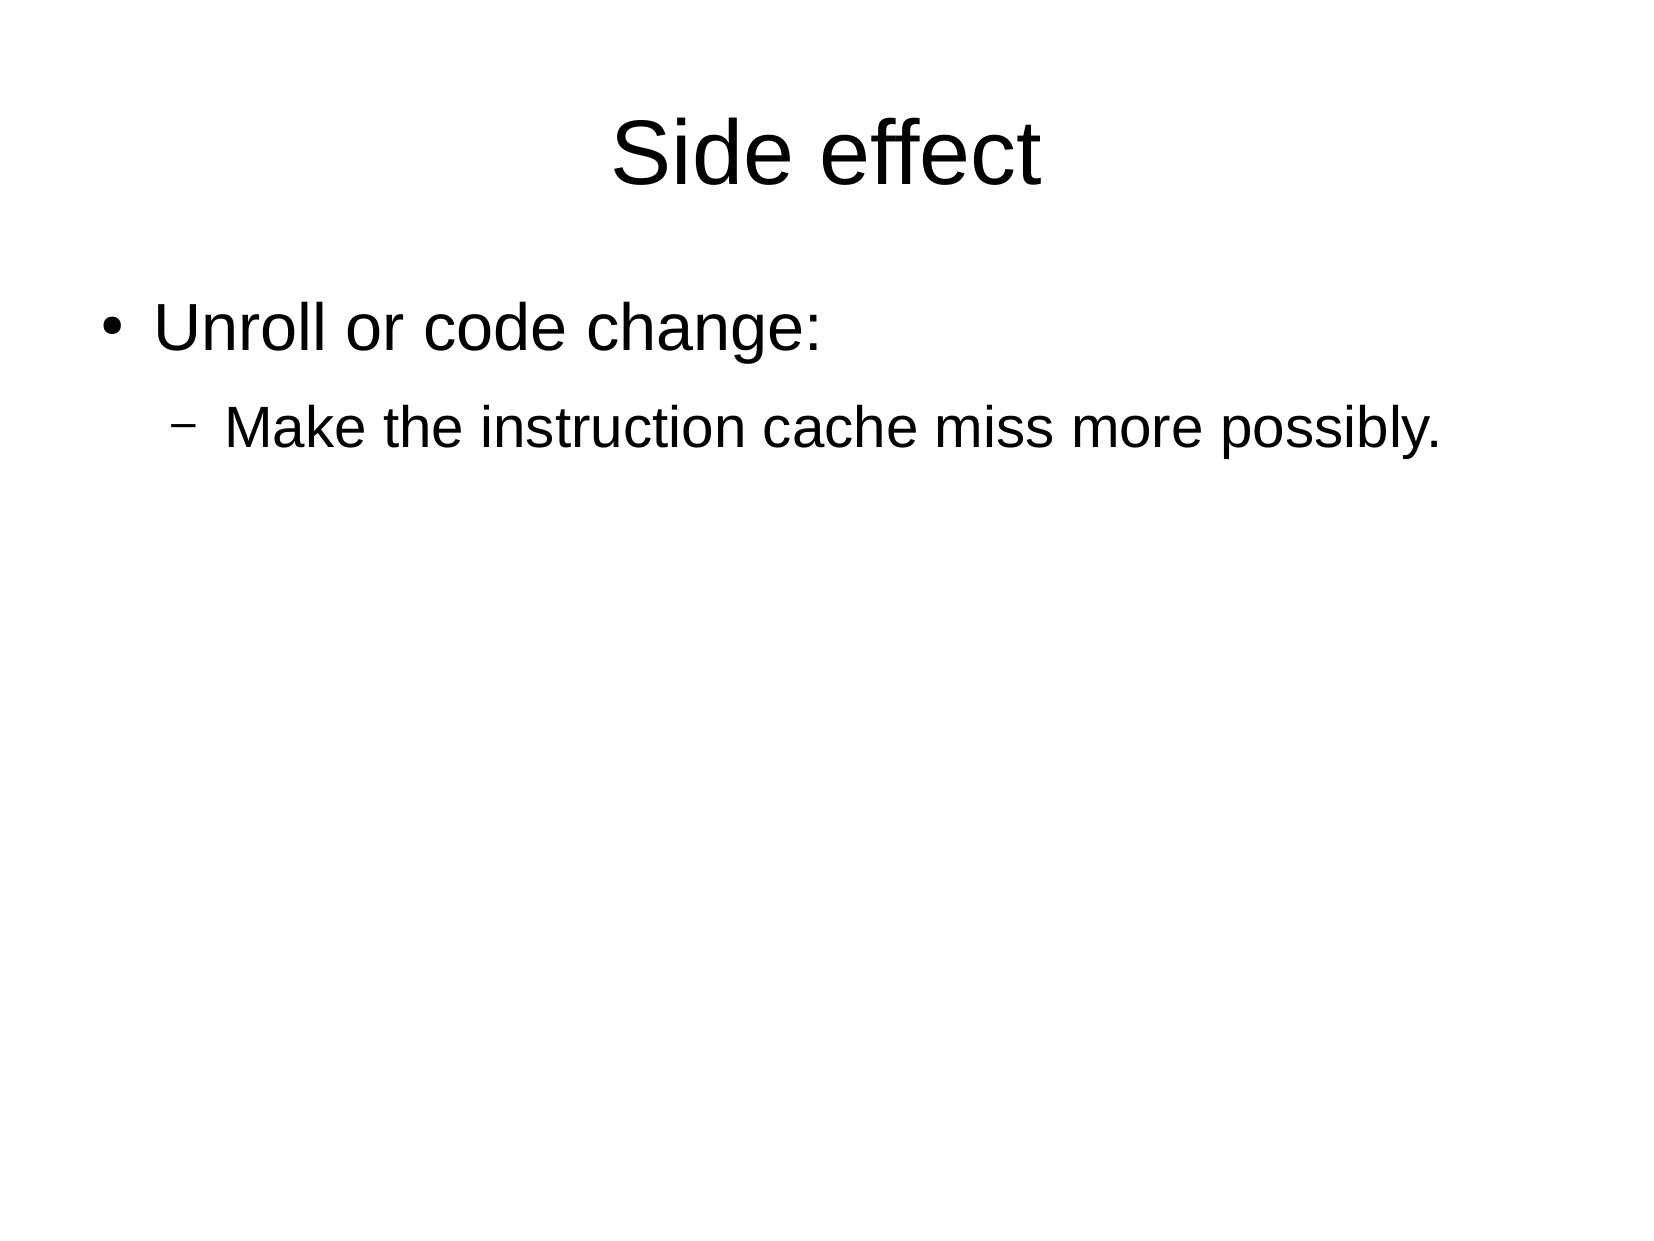

# Side effect
Unroll or code change:
Make the instruction cache miss more possibly.